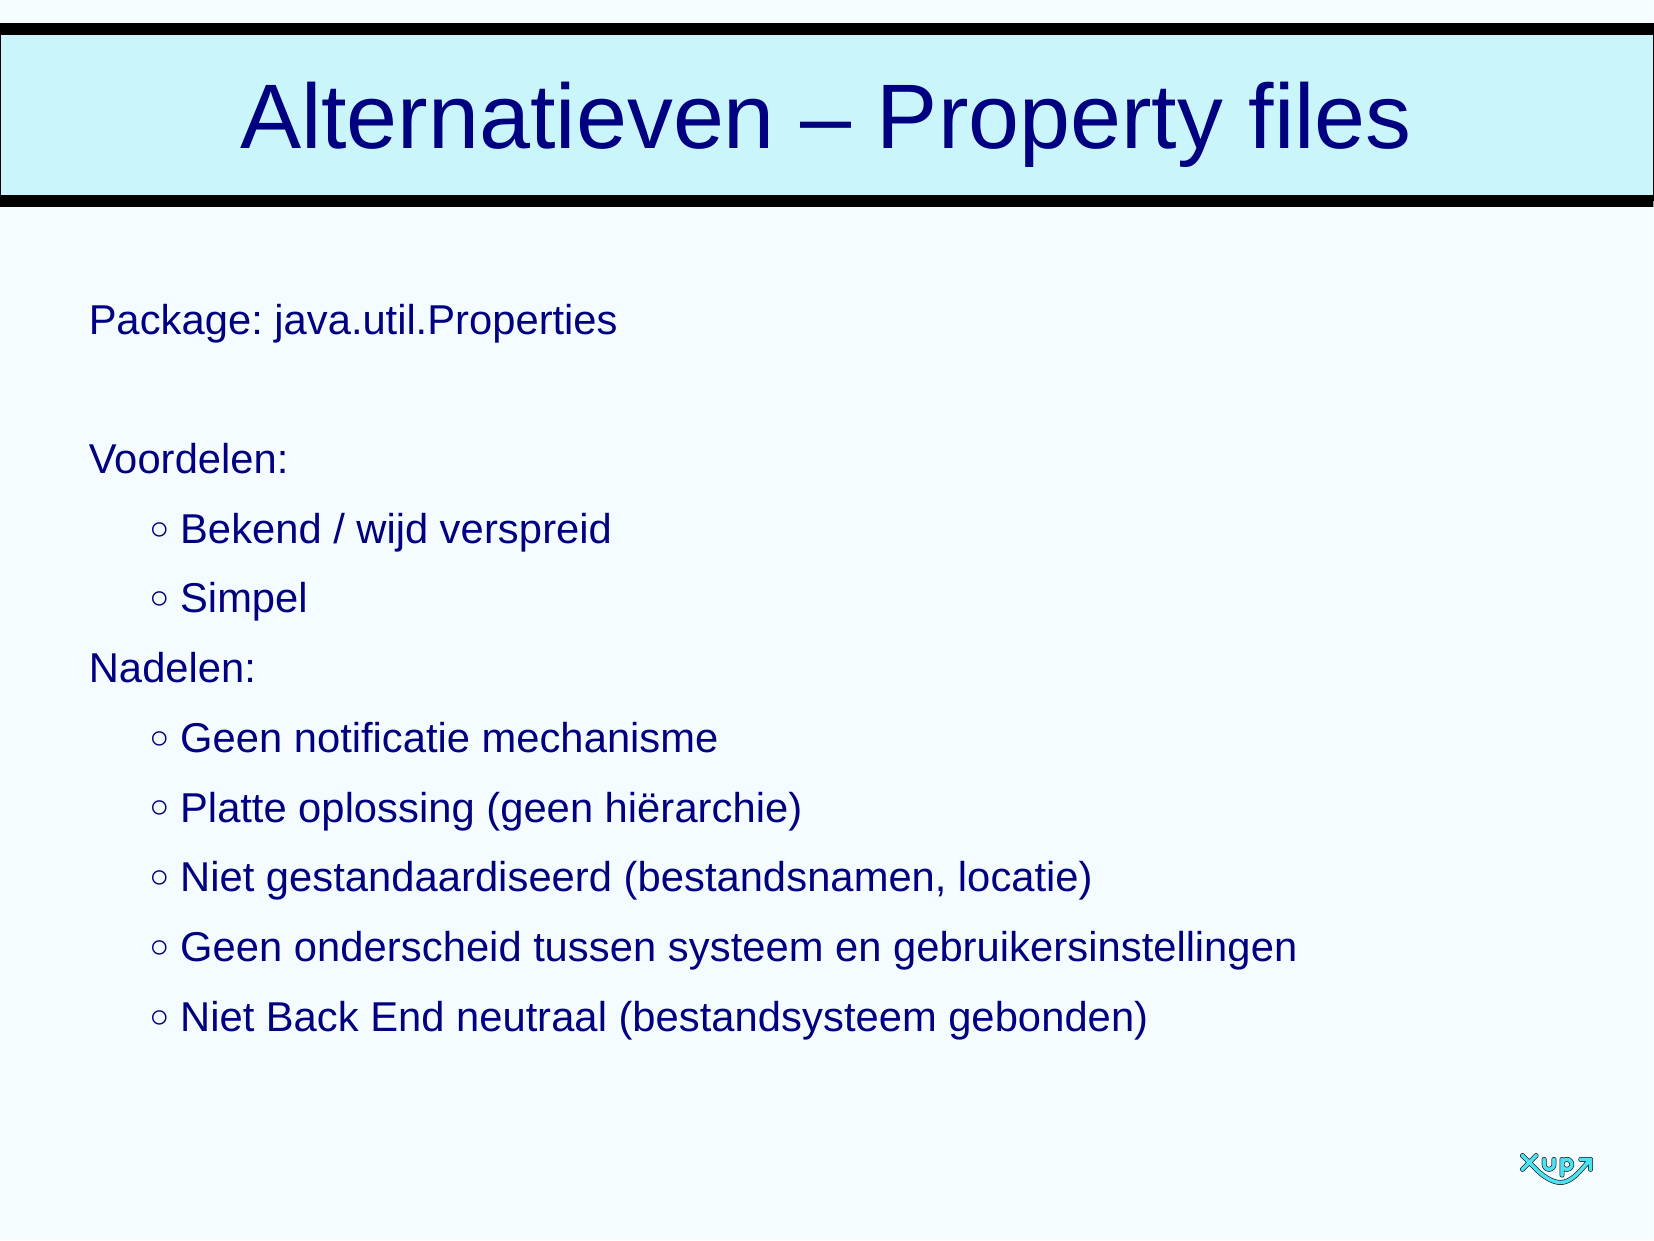

# Alternatieven – Property files
Package: java.util.Properties
Voordelen:
Bekend / wijd verspreid
Simpel
Nadelen:
Geen notificatie mechanisme
Platte oplossing (geen hiërarchie)
Niet gestandaardiseerd (bestandsnamen, locatie)
Geen onderscheid tussen systeem en gebruikersinstellingen
Niet Back End neutraal (bestandsysteem gebonden)